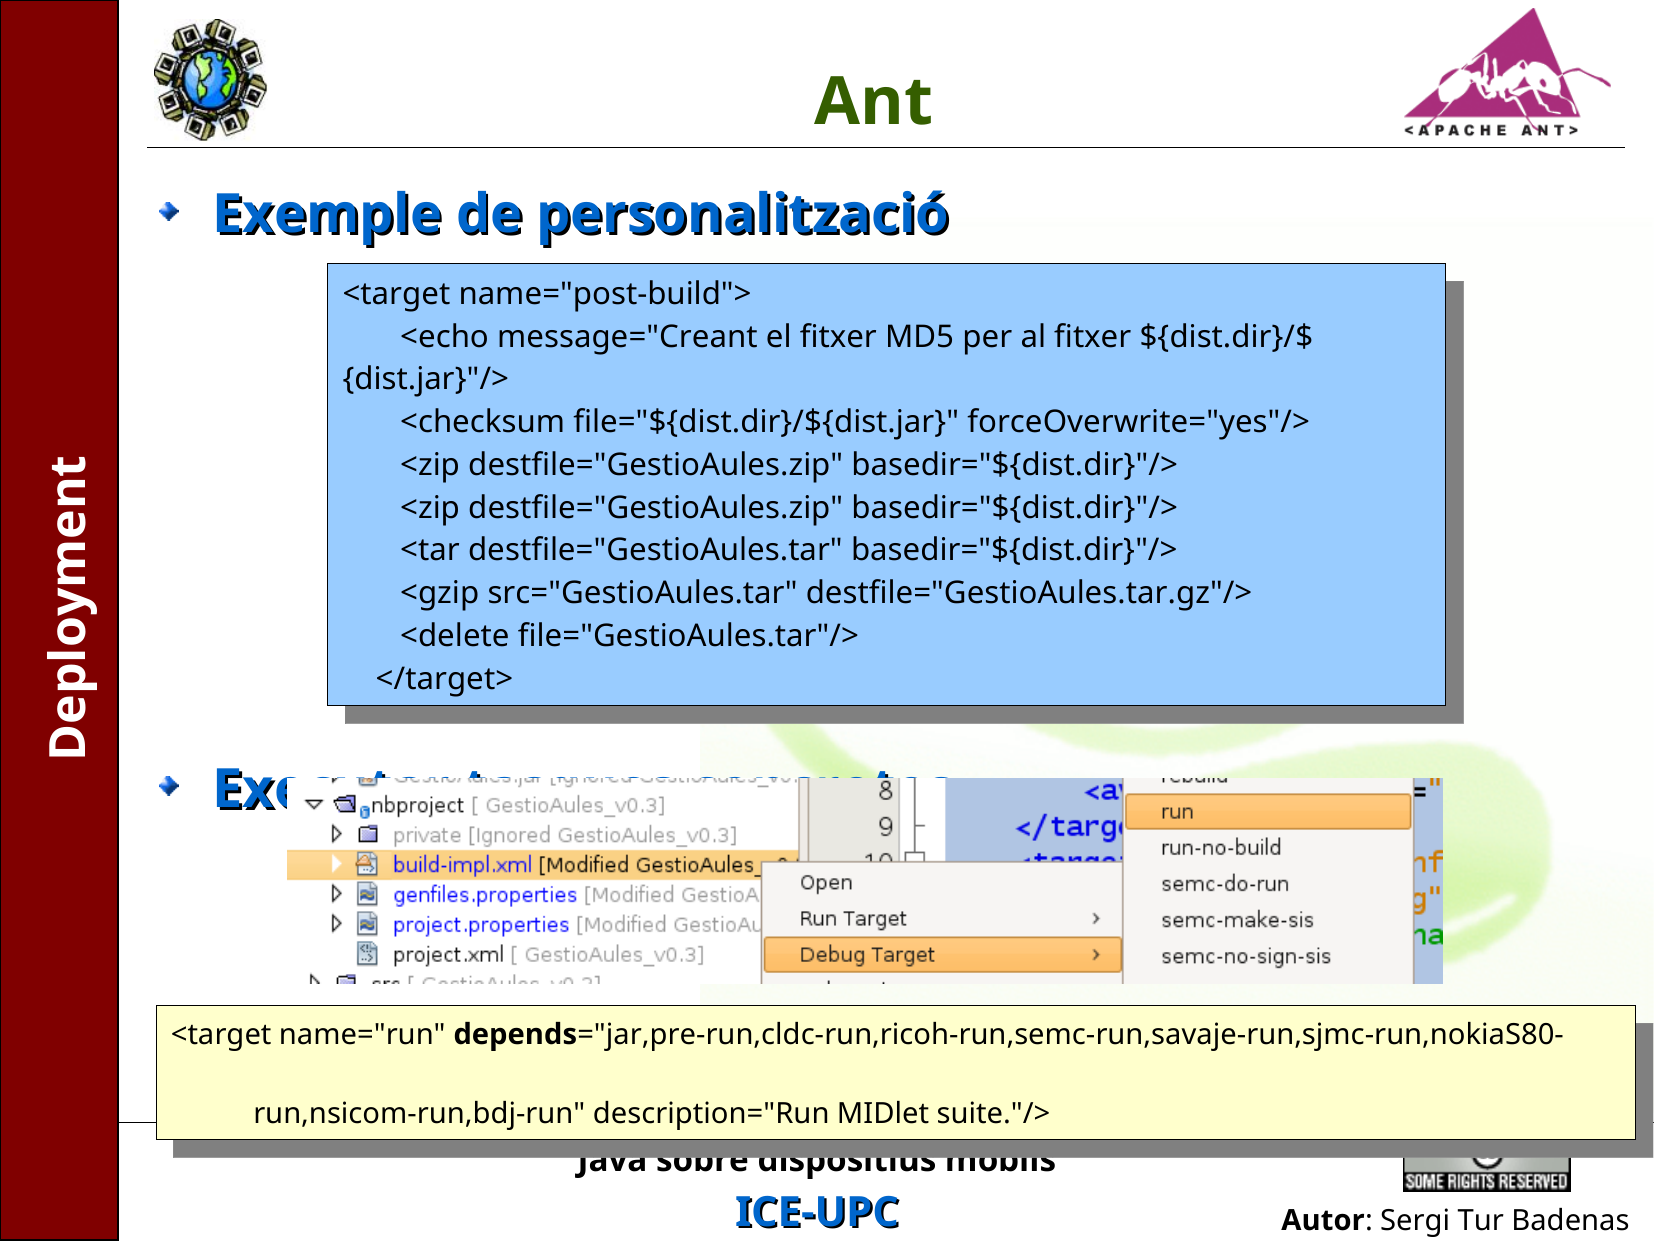

# Ant
Exemple de personalització
Executar tasques concretes
<target name="post-build">
 <echo message="Creant el fitxer MD5 per al fitxer ${dist.dir}/${dist.jar}"/>
 <checksum file="${dist.dir}/${dist.jar}" forceOverwrite="yes"/>
 <zip destfile="GestioAules.zip" basedir="${dist.dir}"/>
 <zip destfile="GestioAules.zip" basedir="${dist.dir}"/>
 <tar destfile="GestioAules.tar" basedir="${dist.dir}"/>
 <gzip src="GestioAules.tar" destfile="GestioAules.tar.gz"/>
 <delete file="GestioAules.tar"/>
 </target>
<target name="run" depends="jar,pre-run,cldc-run,ricoh-run,semc-run,savaje-run,sjmc-run,nokiaS80-
 run,nsicom-run,bdj-run" description="Run MIDlet suite."/>